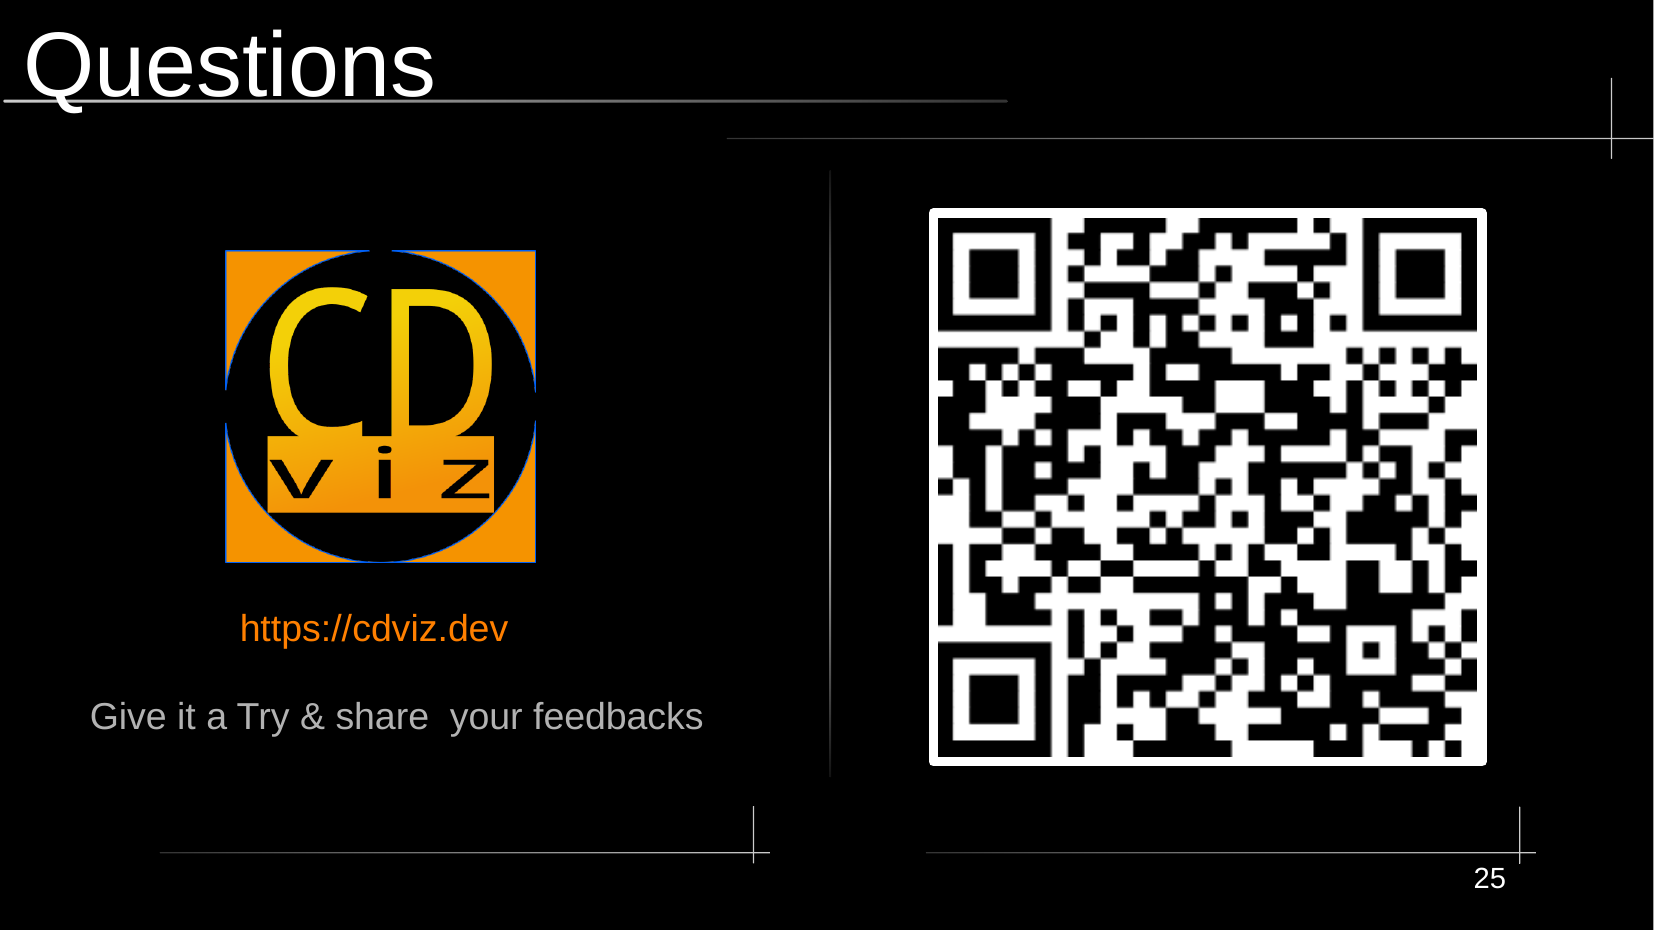

# Questions
https://cdviz.dev
Give it a Try & share your feedbacks
25